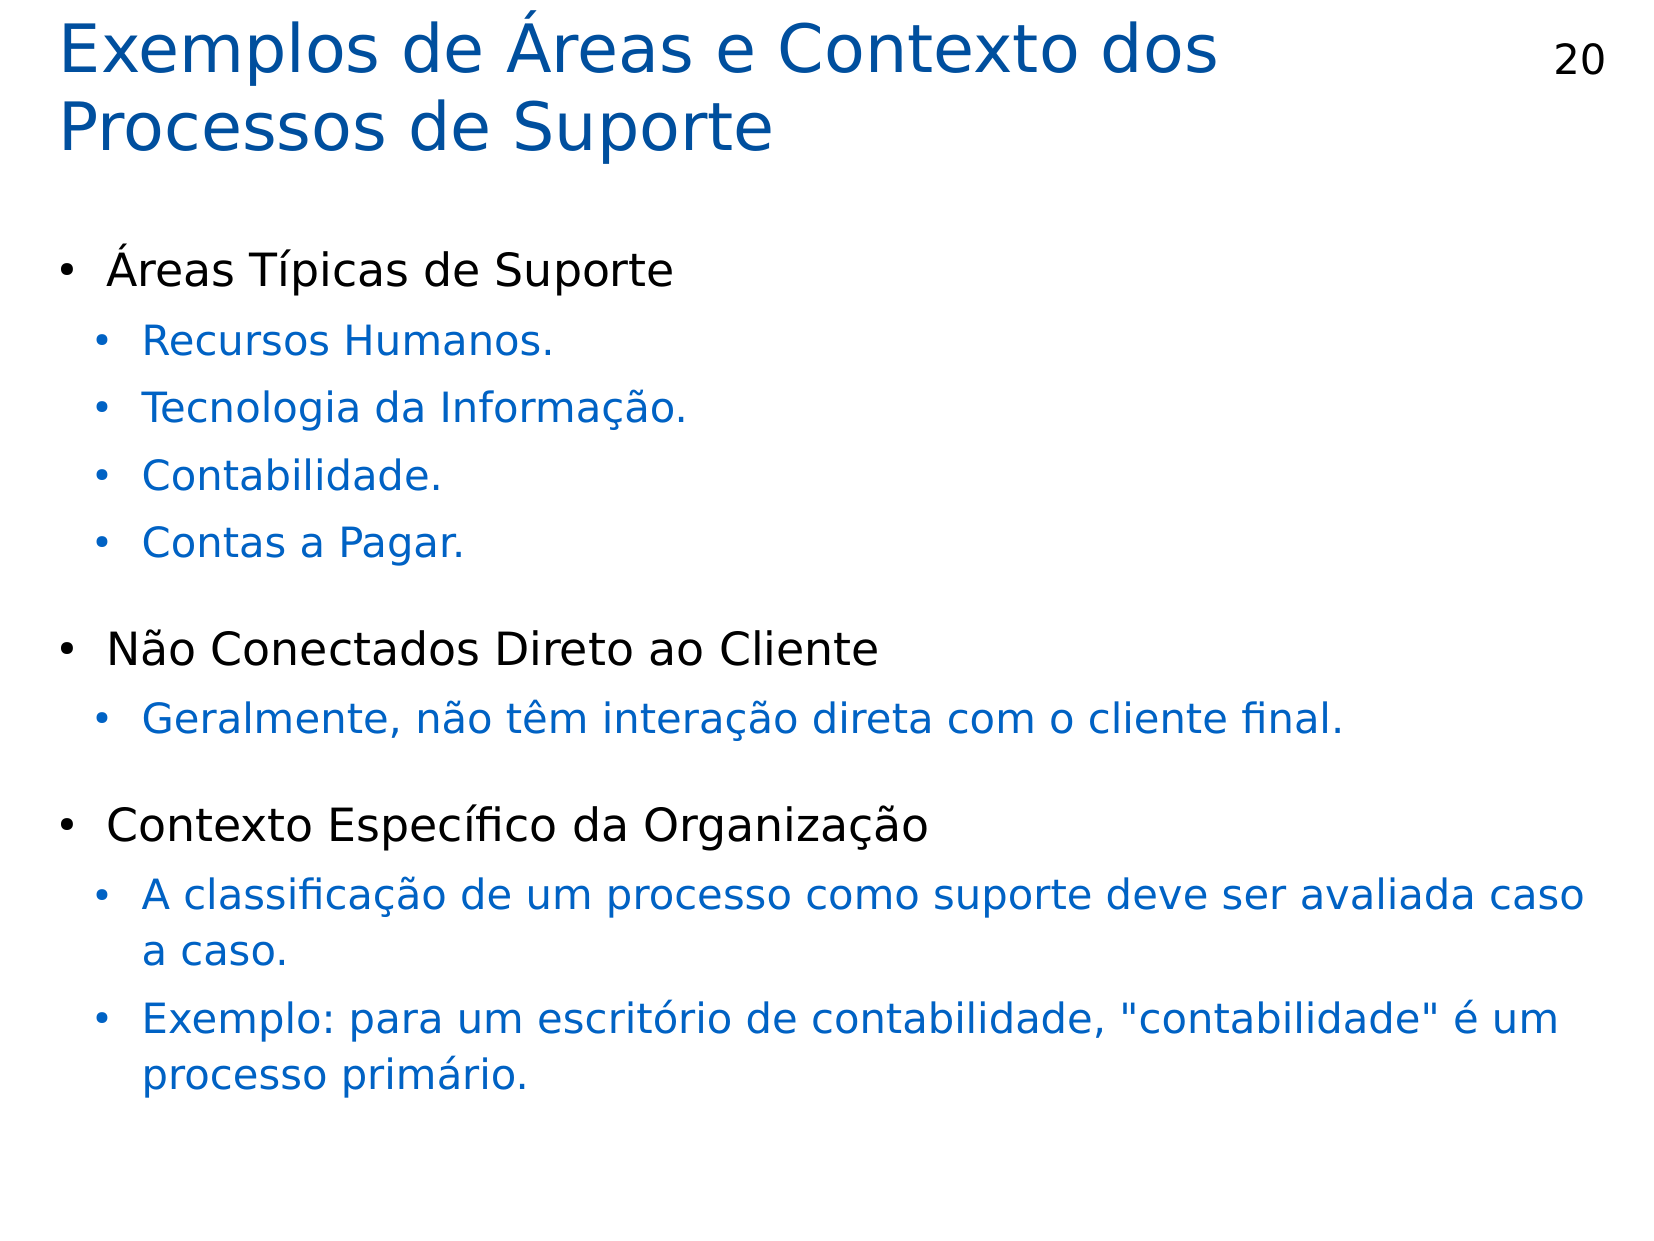

# Exemplos de Áreas e Contexto dos Processos de Suporte
20
Áreas Típicas de Suporte
Recursos Humanos.
Tecnologia da Informação.
Contabilidade.
Contas a Pagar.
Não Conectados Direto ao Cliente
Geralmente, não têm interação direta com o cliente final.
Contexto Específico da Organização
A classificação de um processo como suporte deve ser avaliada caso a caso.
Exemplo: para um escritório de contabilidade, "contabilidade" é um processo primário.